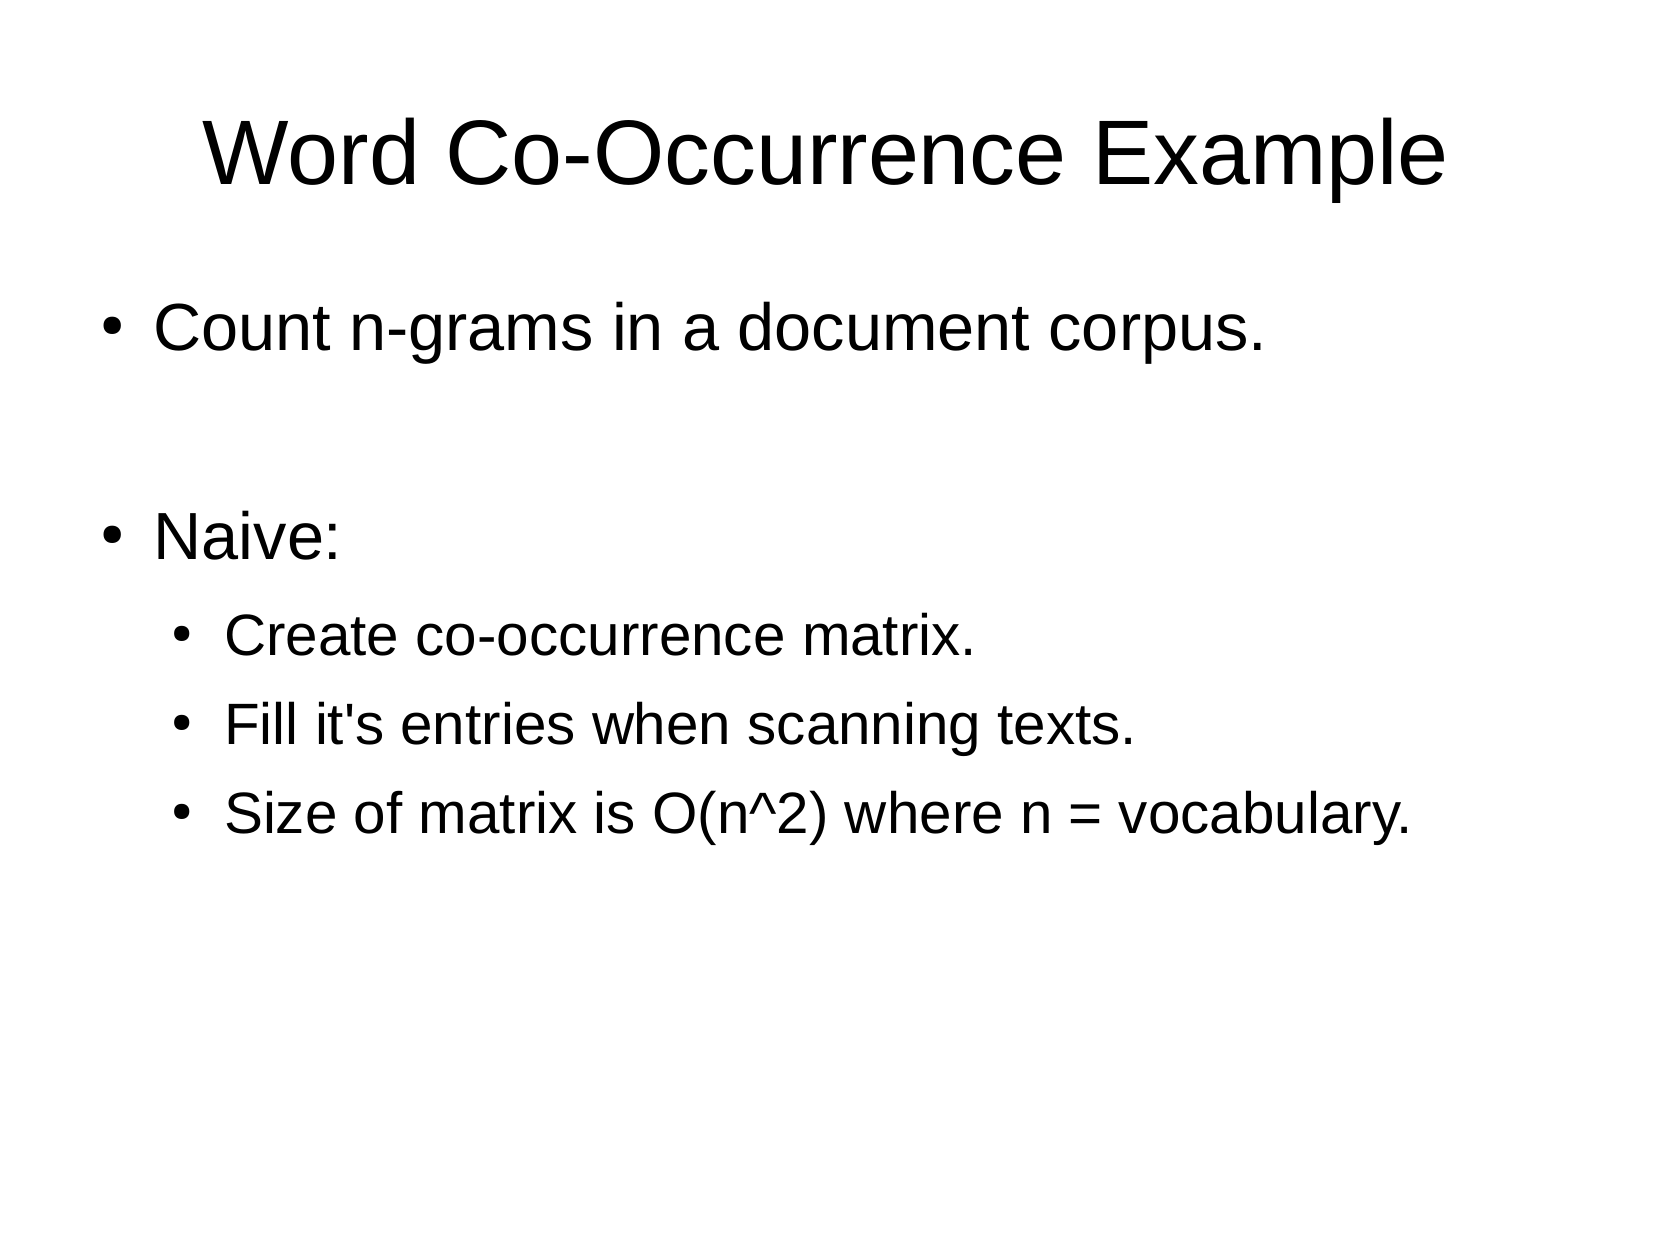

# Word Co-Occurrence Example
Count n-grams in a document corpus.
Naive:
Create co-occurrence matrix.
Fill it's entries when scanning texts.
Size of matrix is O(n^2) where n = vocabulary.